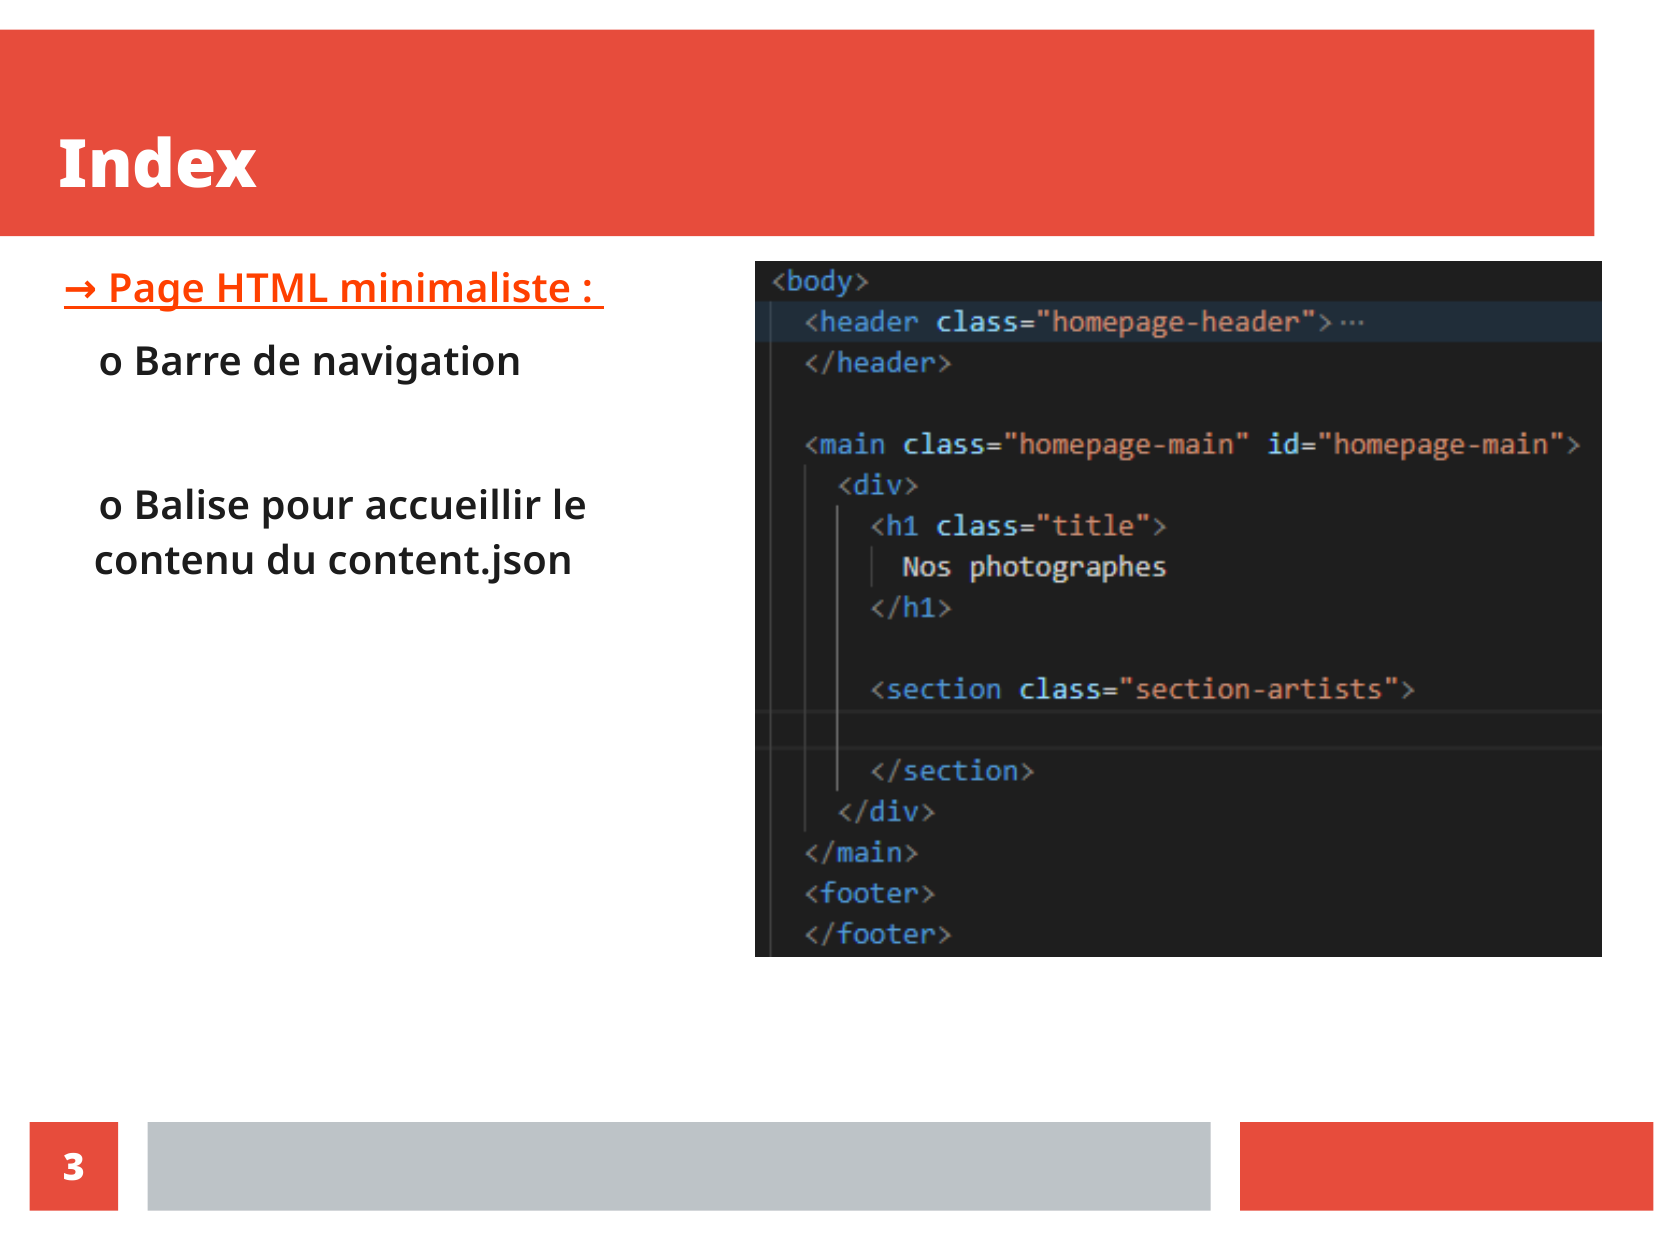

# Index
→ Page HTML minimaliste :
o Barre de navigation
o Balise pour accueillir le contenu du content.json
3